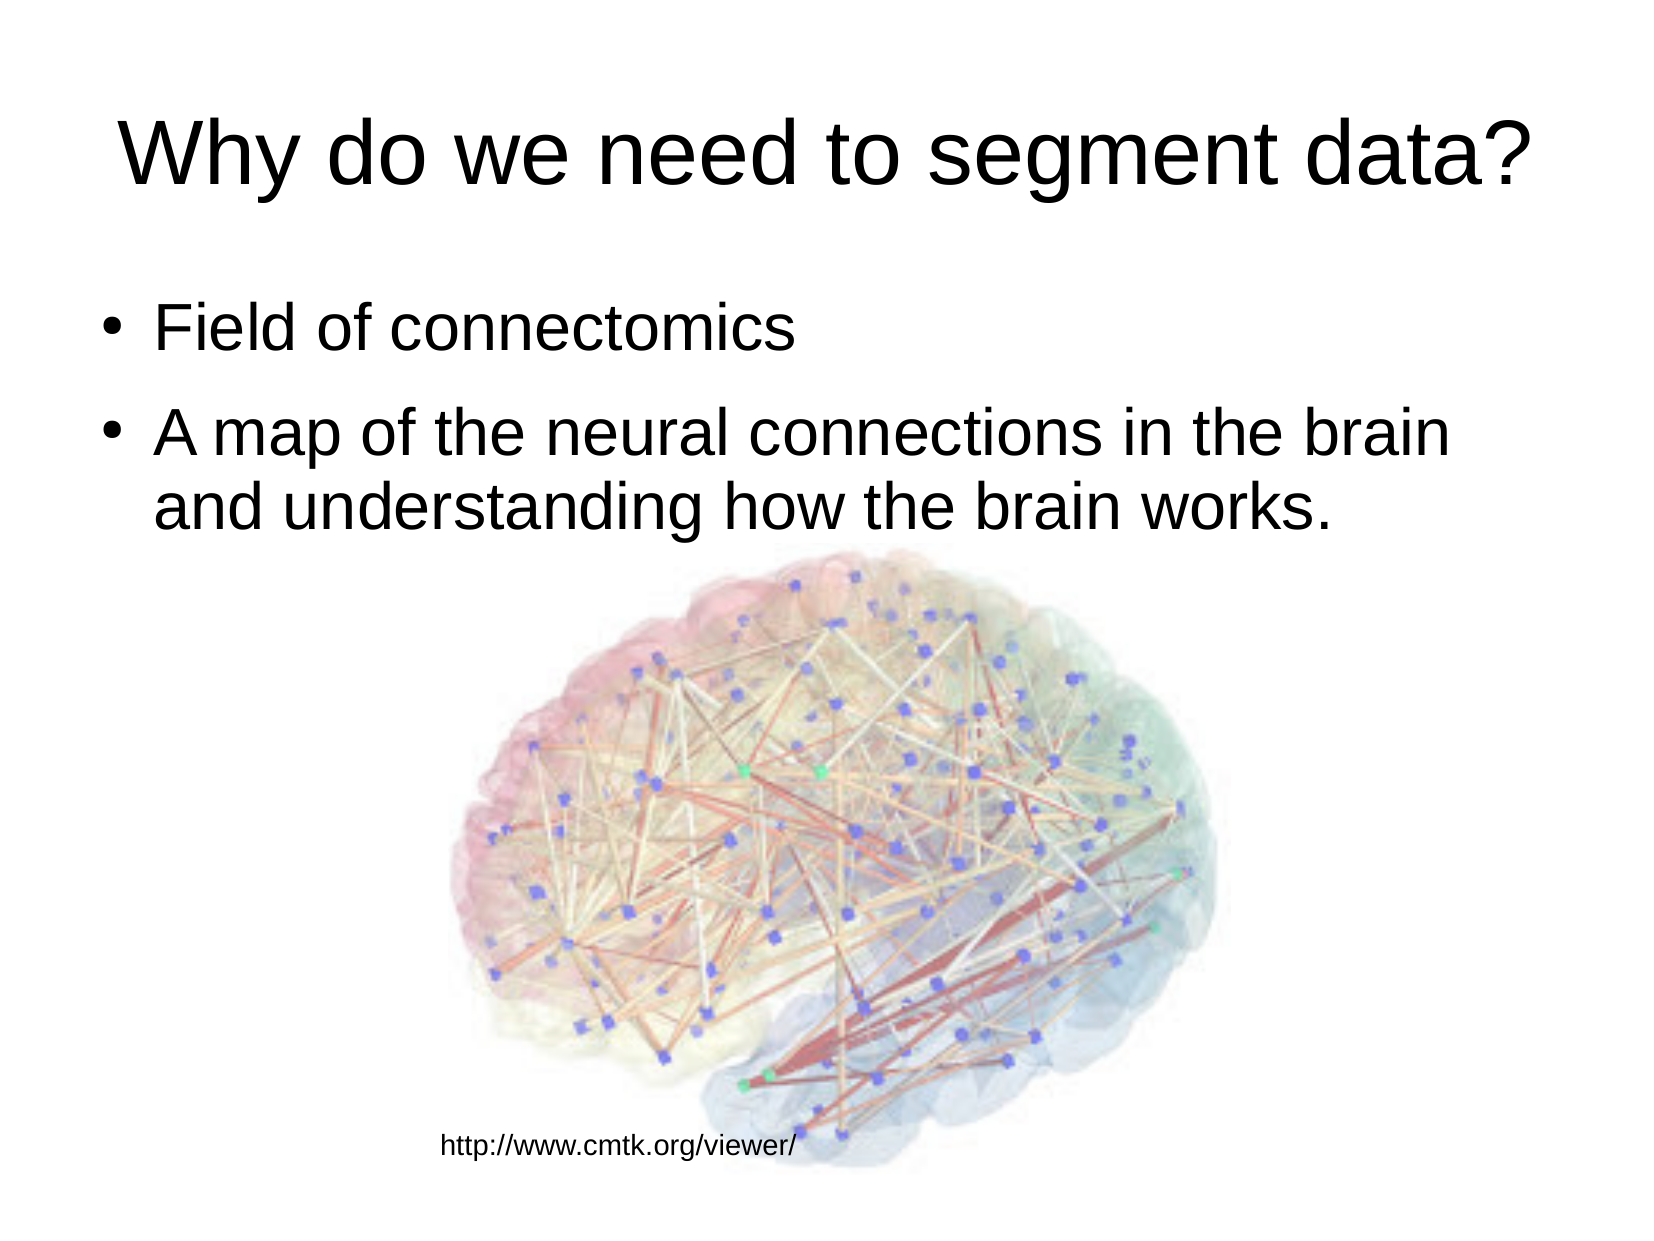

# Why do we need to segment data?
Field of connectomics
A map of the neural connections in the brain and understanding how the brain works.
http://www.cmtk.org/viewer/